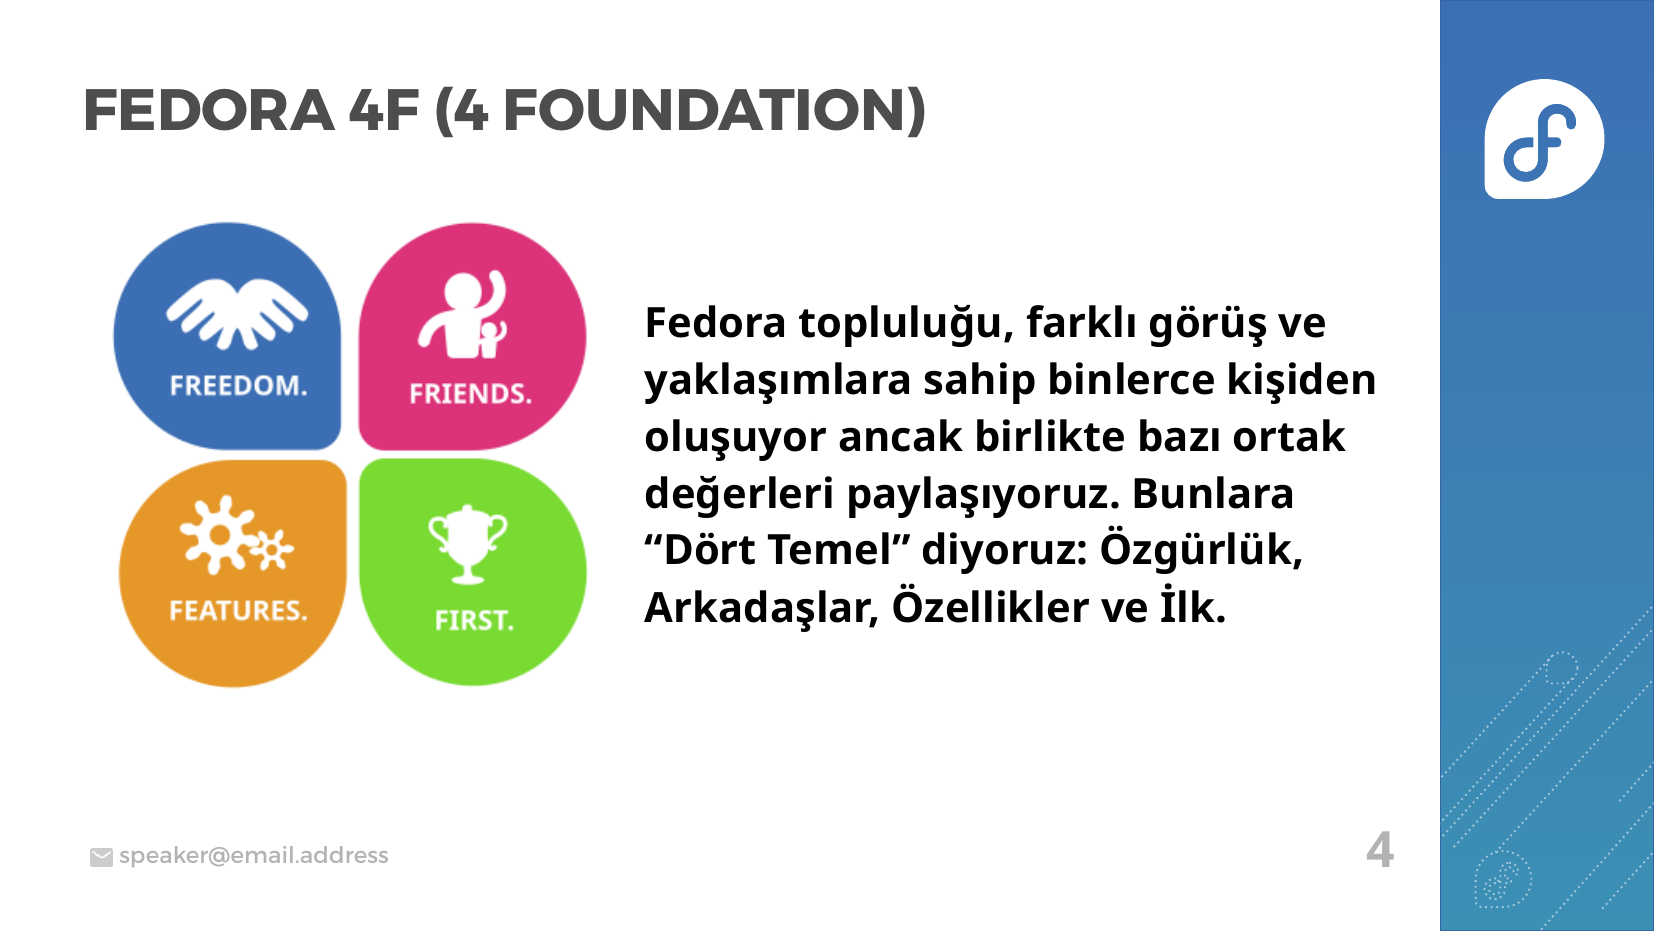

# Fedora 4F (4 FOUNDATION)
Fedora topluluğu, farklı görüş ve yaklaşımlara sahip binlerce kişiden oluşuyor ancak birlikte bazı ortak değerleri paylaşıyoruz. Bunlara “Dört Temel” diyoruz: Özgürlük, Arkadaşlar, Özellikler ve İlk.
4